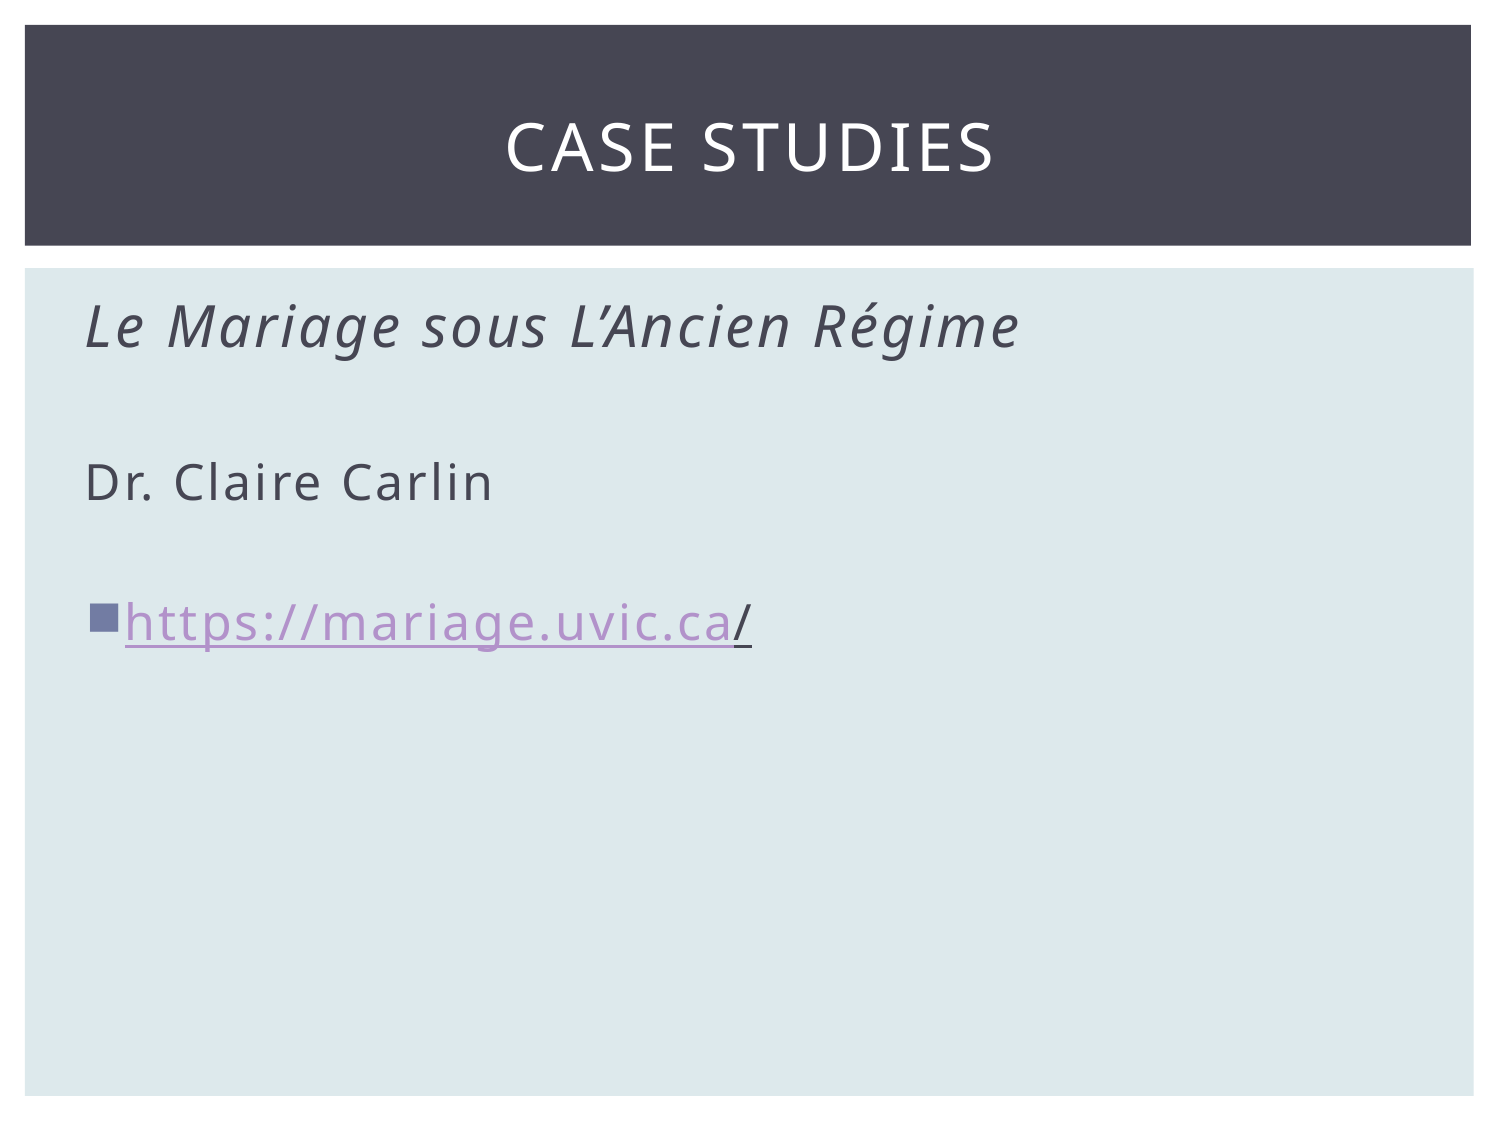

Case studies
# Le Mariage sous L’Ancien Régime
Dr. Claire Carlin
https://mariage.uvic.ca/